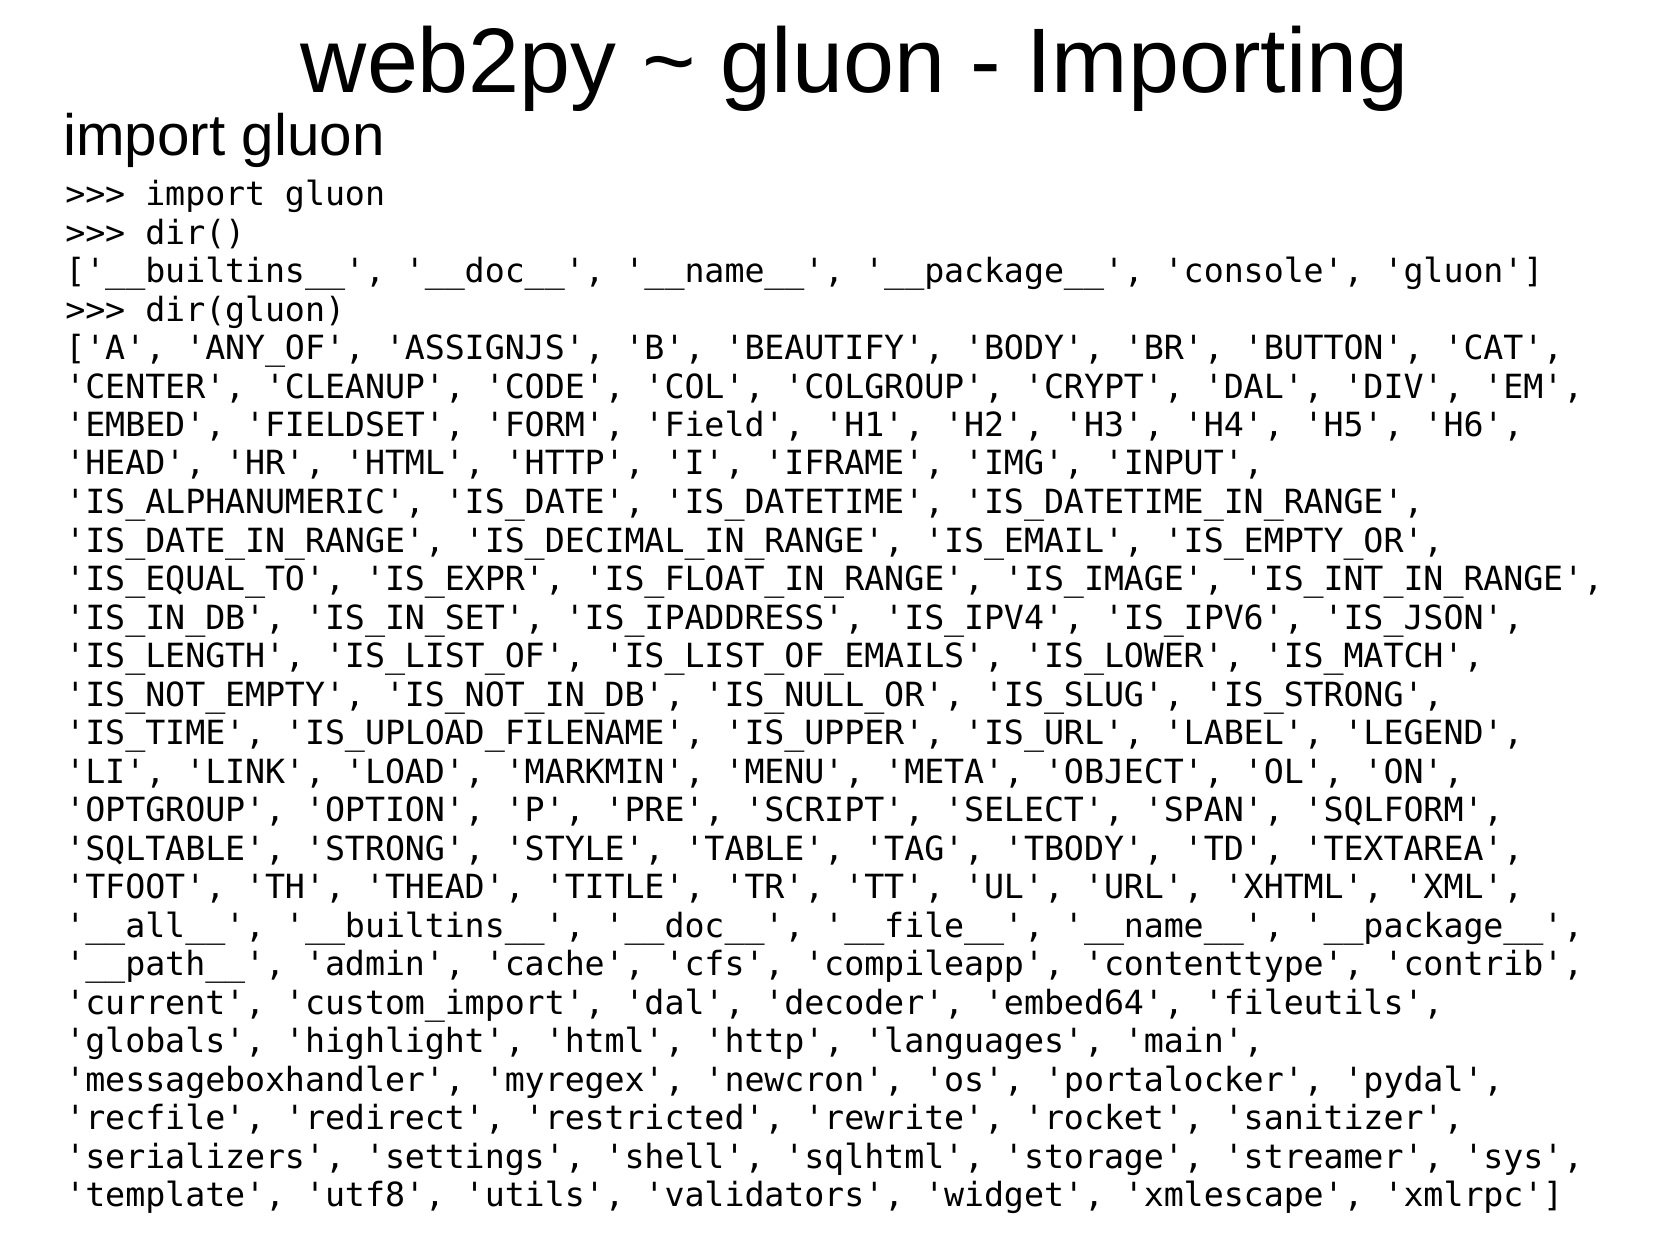

# web2py ~ gluon - Importing
import gluon
>>> import gluon
>>> dir()
['__builtins__', '__doc__', '__name__', '__package__', 'console', 'gluon']
>>> dir(gluon)
['A', 'ANY_OF', 'ASSIGNJS', 'B', 'BEAUTIFY', 'BODY', 'BR', 'BUTTON', 'CAT', 'CENTER', 'CLEANUP', 'CODE', 'COL', 'COLGROUP', 'CRYPT', 'DAL', 'DIV', 'EM', 'EMBED', 'FIELDSET', 'FORM', 'Field', 'H1', 'H2', 'H3', 'H4', 'H5', 'H6', 'HEAD', 'HR', 'HTML', 'HTTP', 'I', 'IFRAME', 'IMG', 'INPUT', 'IS_ALPHANUMERIC', 'IS_DATE', 'IS_DATETIME', 'IS_DATETIME_IN_RANGE', 'IS_DATE_IN_RANGE', 'IS_DECIMAL_IN_RANGE', 'IS_EMAIL', 'IS_EMPTY_OR', 'IS_EQUAL_TO', 'IS_EXPR', 'IS_FLOAT_IN_RANGE', 'IS_IMAGE', 'IS_INT_IN_RANGE', 'IS_IN_DB', 'IS_IN_SET', 'IS_IPADDRESS', 'IS_IPV4', 'IS_IPV6', 'IS_JSON', 'IS_LENGTH', 'IS_LIST_OF', 'IS_LIST_OF_EMAILS', 'IS_LOWER', 'IS_MATCH', 'IS_NOT_EMPTY', 'IS_NOT_IN_DB', 'IS_NULL_OR', 'IS_SLUG', 'IS_STRONG', 'IS_TIME', 'IS_UPLOAD_FILENAME', 'IS_UPPER', 'IS_URL', 'LABEL', 'LEGEND', 'LI', 'LINK', 'LOAD', 'MARKMIN', 'MENU', 'META', 'OBJECT', 'OL', 'ON', 'OPTGROUP', 'OPTION', 'P', 'PRE', 'SCRIPT', 'SELECT', 'SPAN', 'SQLFORM', 'SQLTABLE', 'STRONG', 'STYLE', 'TABLE', 'TAG', 'TBODY', 'TD', 'TEXTAREA', 'TFOOT', 'TH', 'THEAD', 'TITLE', 'TR', 'TT', 'UL', 'URL', 'XHTML', 'XML', '__all__', '__builtins__', '__doc__', '__file__', '__name__', '__package__', '__path__', 'admin', 'cache', 'cfs', 'compileapp', 'contenttype', 'contrib', 'current', 'custom_import', 'dal', 'decoder', 'embed64', 'fileutils', 'globals', 'highlight', 'html', 'http', 'languages', 'main', 'messageboxhandler', 'myregex', 'newcron', 'os', 'portalocker', 'pydal', 'recfile', 'redirect', 'restricted', 'rewrite', 'rocket', 'sanitizer', 'serializers', 'settings', 'shell', 'sqlhtml', 'storage', 'streamer', 'sys', 'template', 'utf8', 'utils', 'validators', 'widget', 'xmlescape', 'xmlrpc']